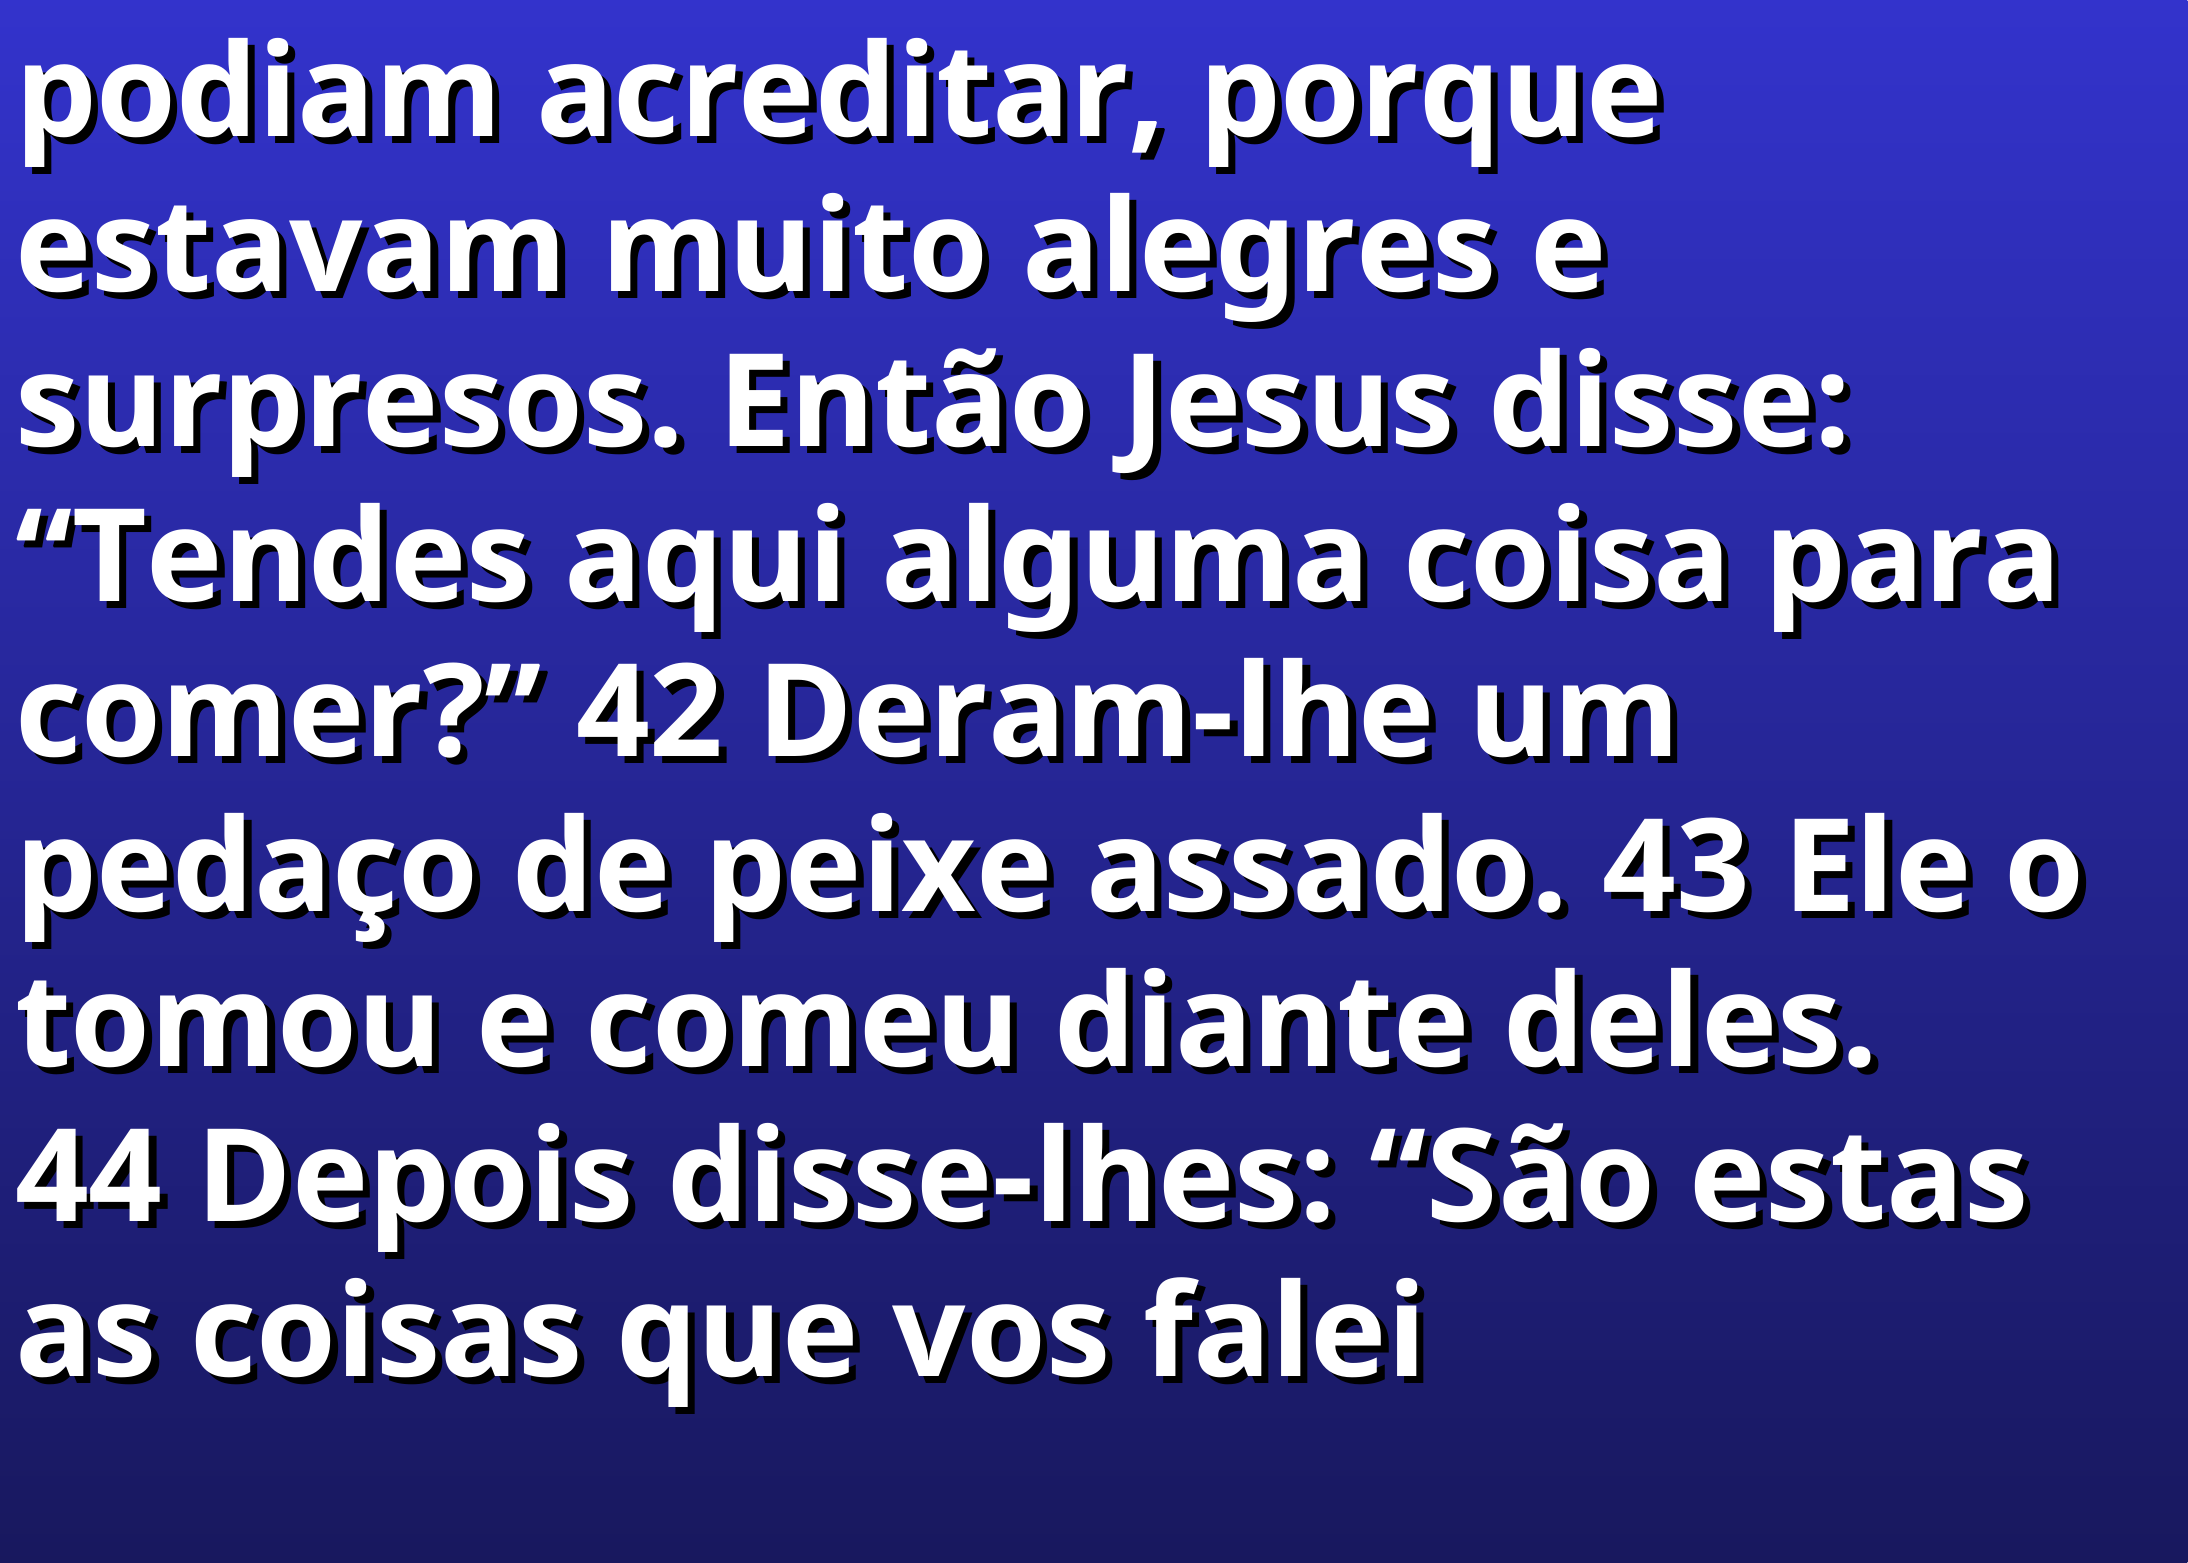

podiam acreditar, porque estavam muito alegres e surpresos. Então Jesus disse: “Tendes aqui alguma coisa para comer?” 42 Deram-lhe um pedaço de peixe assado. 43 Ele o tomou e comeu diante deles.
44 Depois disse-lhes: “São estas as coisas que vos falei